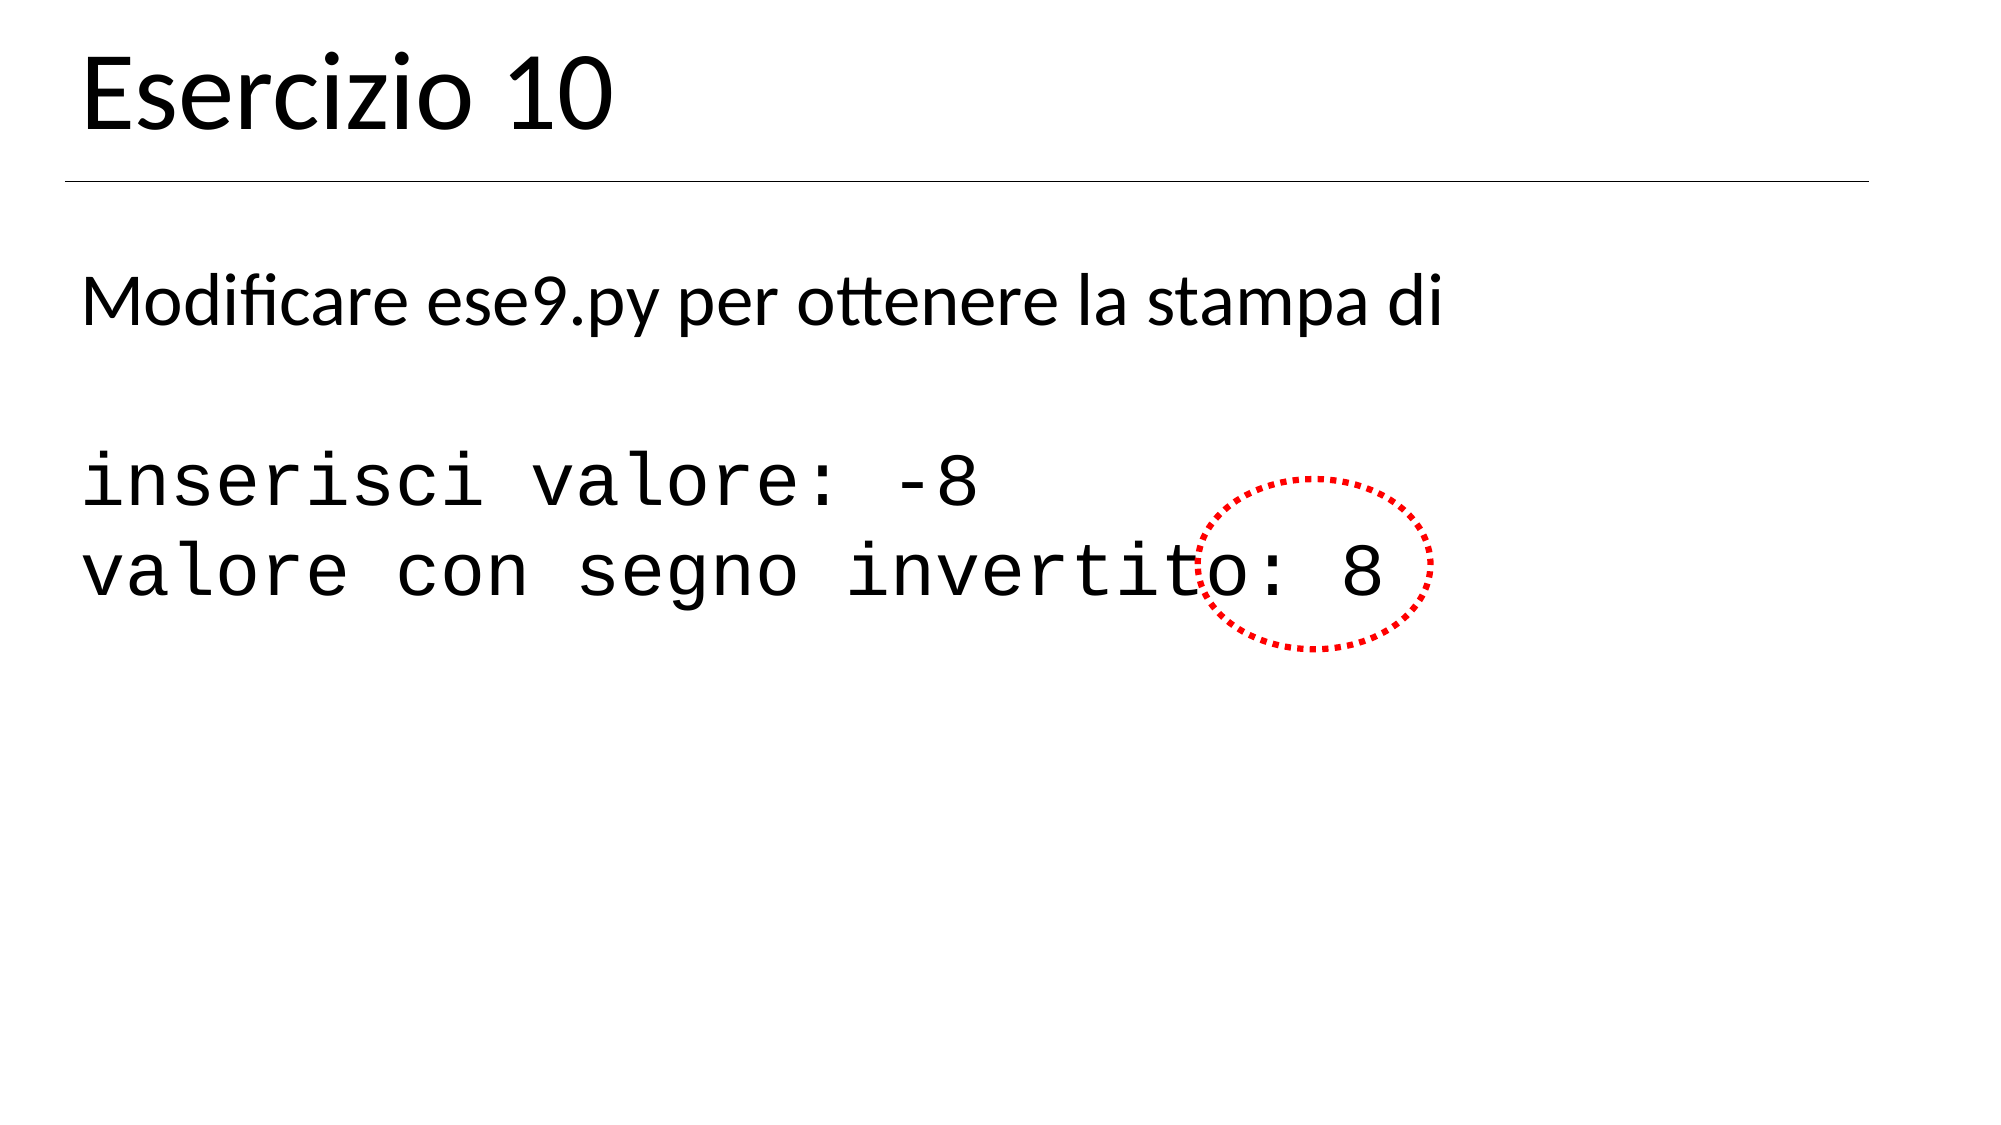

Esercizio 10
Modificare ese9.py per ottenere la stampa di
inserisci valore: -8
valore con segno invertito: 8